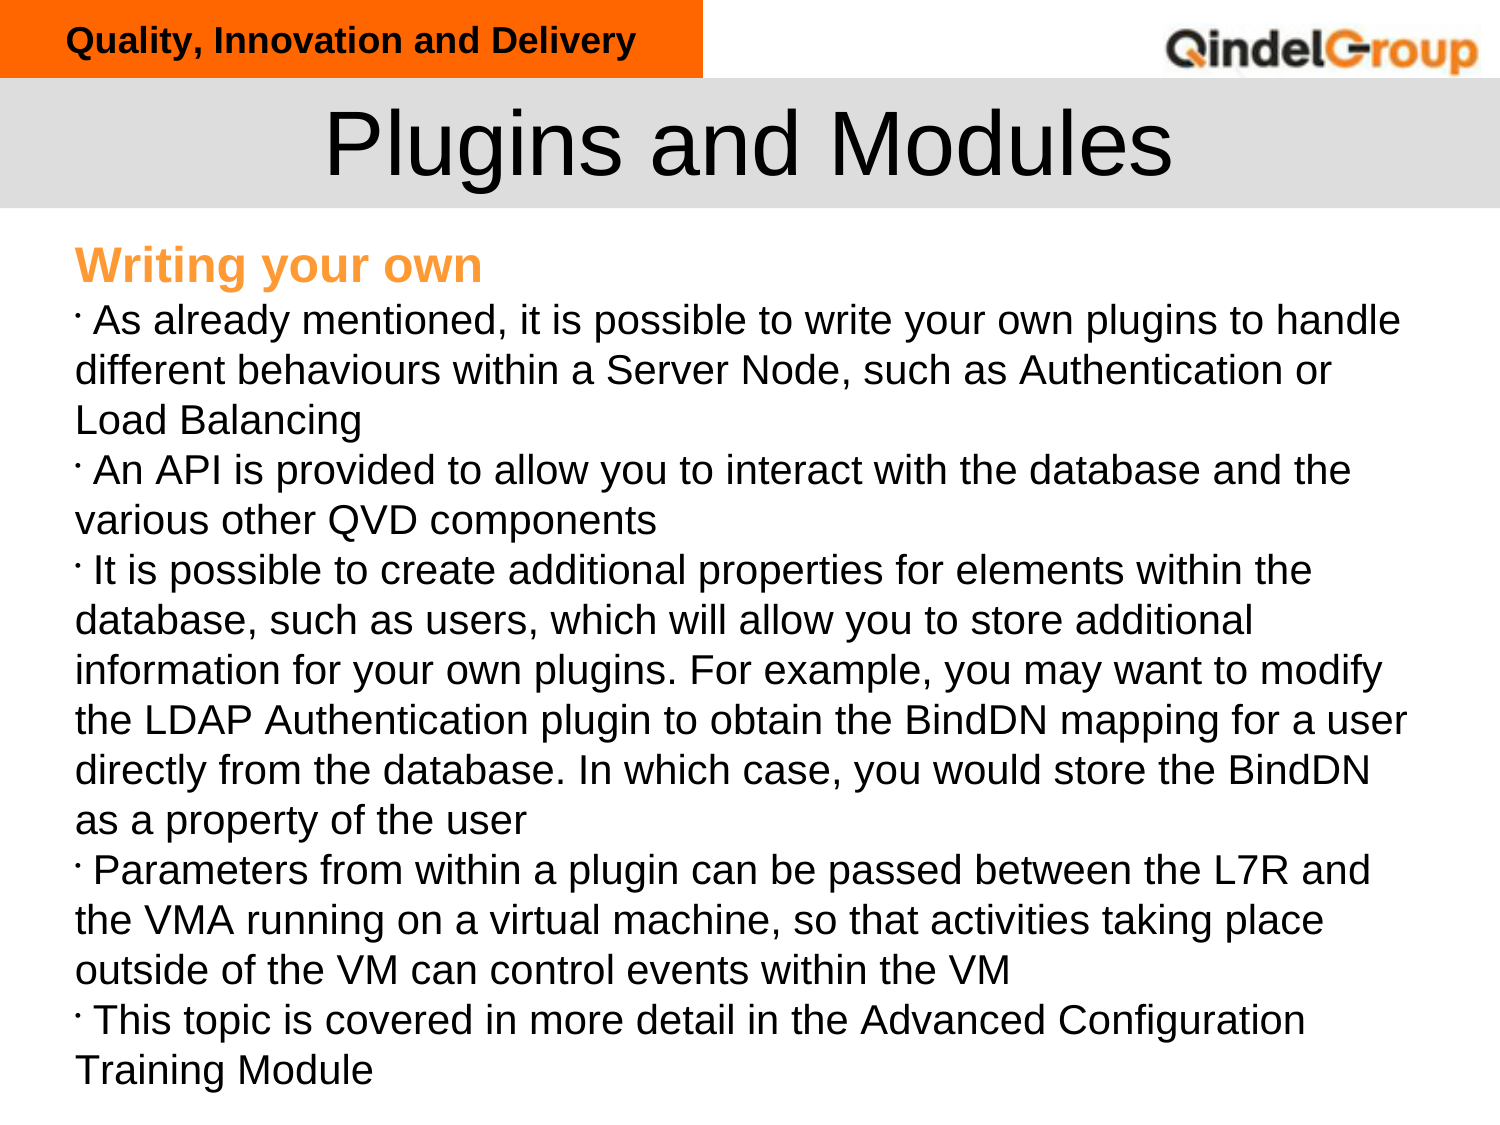

# Plugins and Modules
Writing your own
 As already mentioned, it is possible to write your own plugins to handle different behaviours within a Server Node, such as Authentication or Load Balancing
 An API is provided to allow you to interact with the database and the various other QVD components
 It is possible to create additional properties for elements within the database, such as users, which will allow you to store additional information for your own plugins. For example, you may want to modify the LDAP Authentication plugin to obtain the BindDN mapping for a user directly from the database. In which case, you would store the BindDN as a property of the user
 Parameters from within a plugin can be passed between the L7R and the VMA running on a virtual machine, so that activities taking place outside of the VM can control events within the VM
 This topic is covered in more detail in the Advanced Configuration Training Module